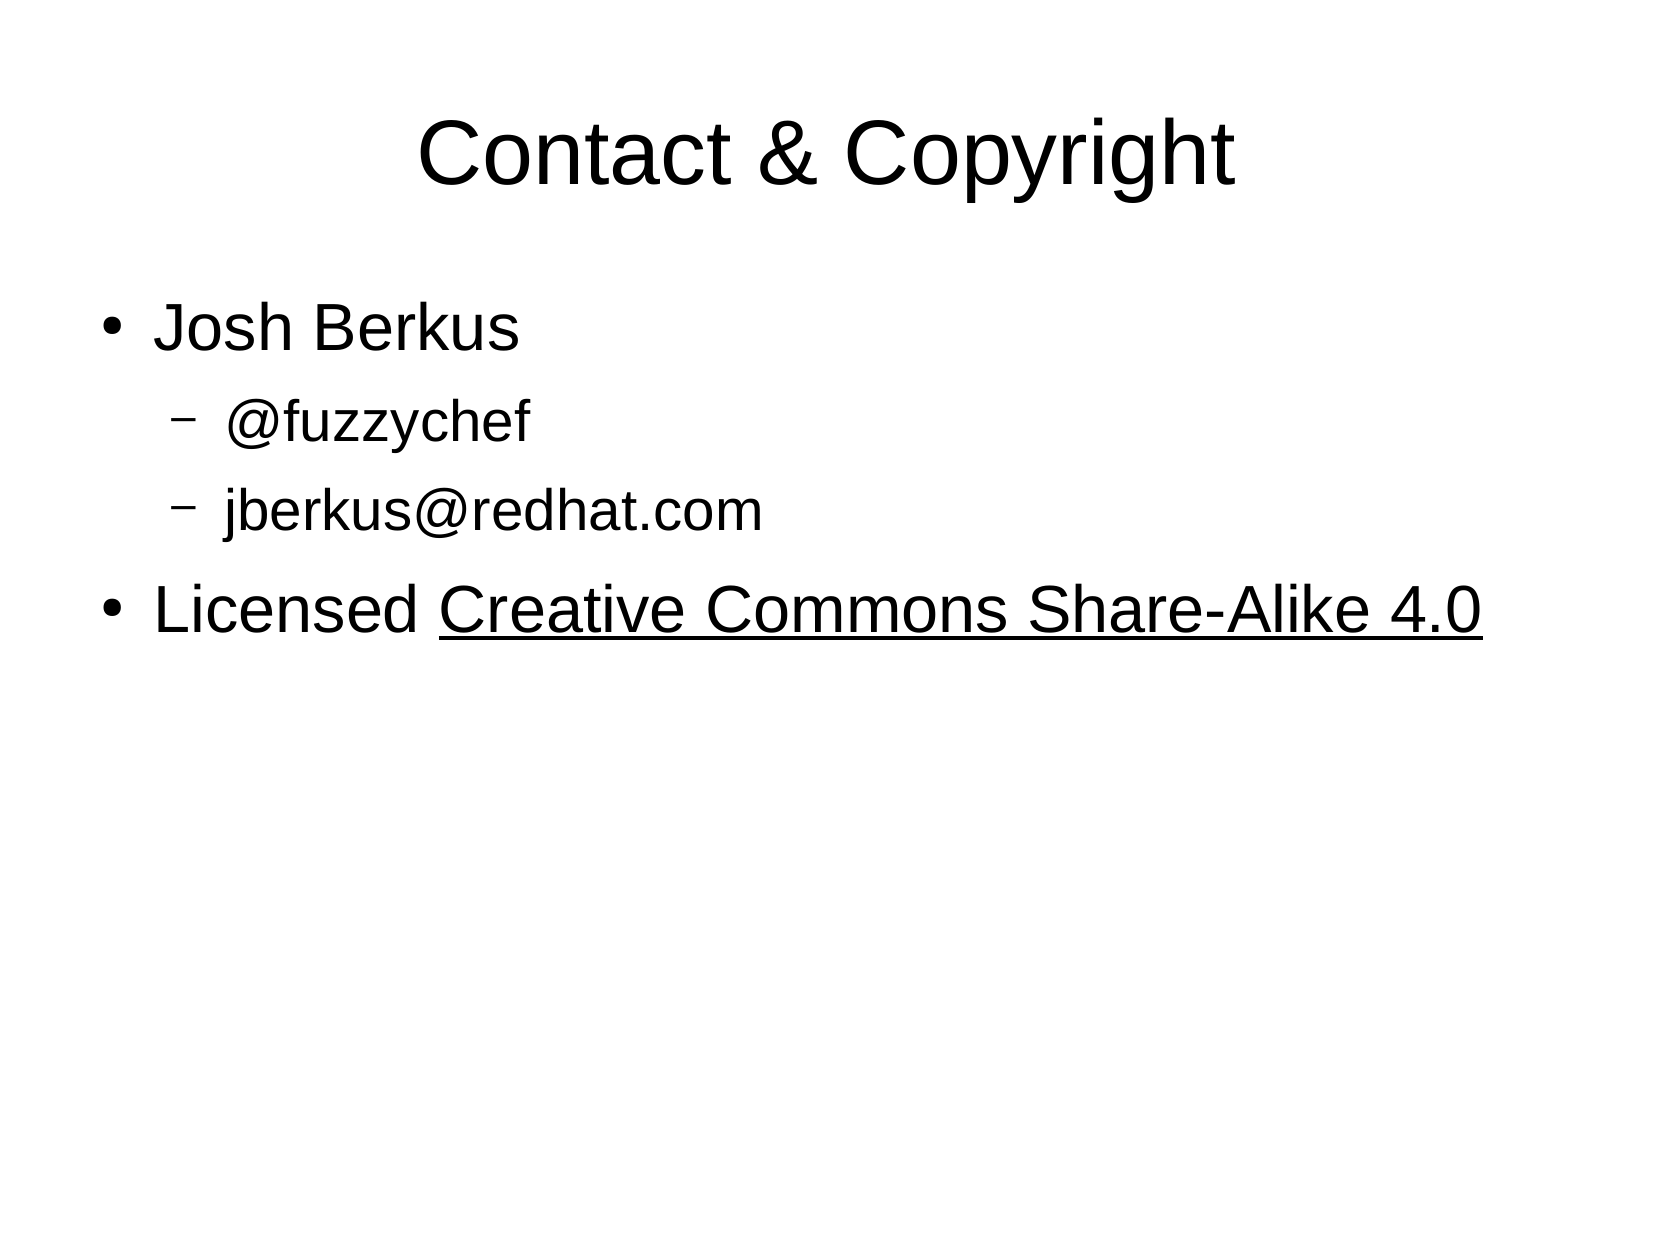

# Contact & Copyright
Josh Berkus
@fuzzychef
jberkus@redhat.com
Licensed Creative Commons Share-Alike 4.0